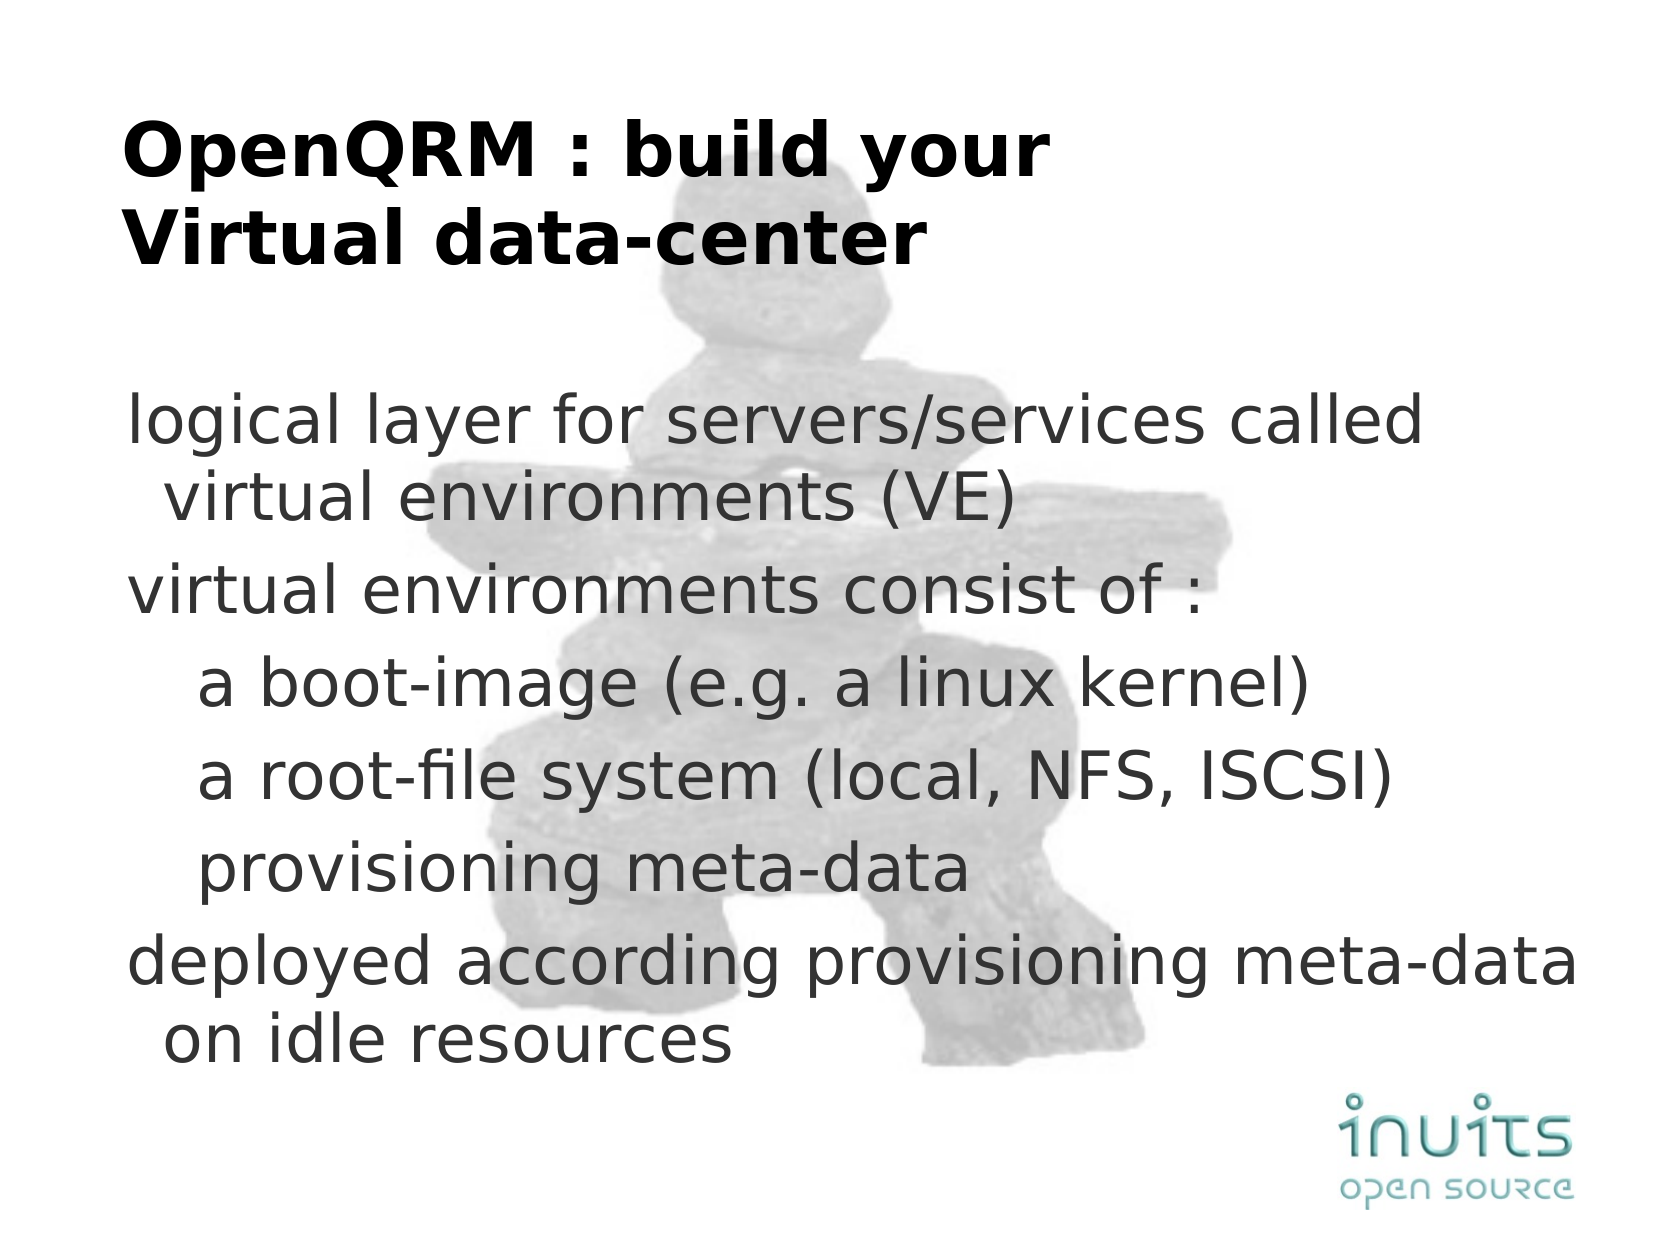

# OpenQRM : build your Virtual data-center
logical layer for servers/services called virtual environments (VE)
virtual environments consist of :
a boot-image (e.g. a linux kernel)
a root-file system (local, NFS, ISCSI)
provisioning meta-data
deployed according provisioning meta-data on idle resources